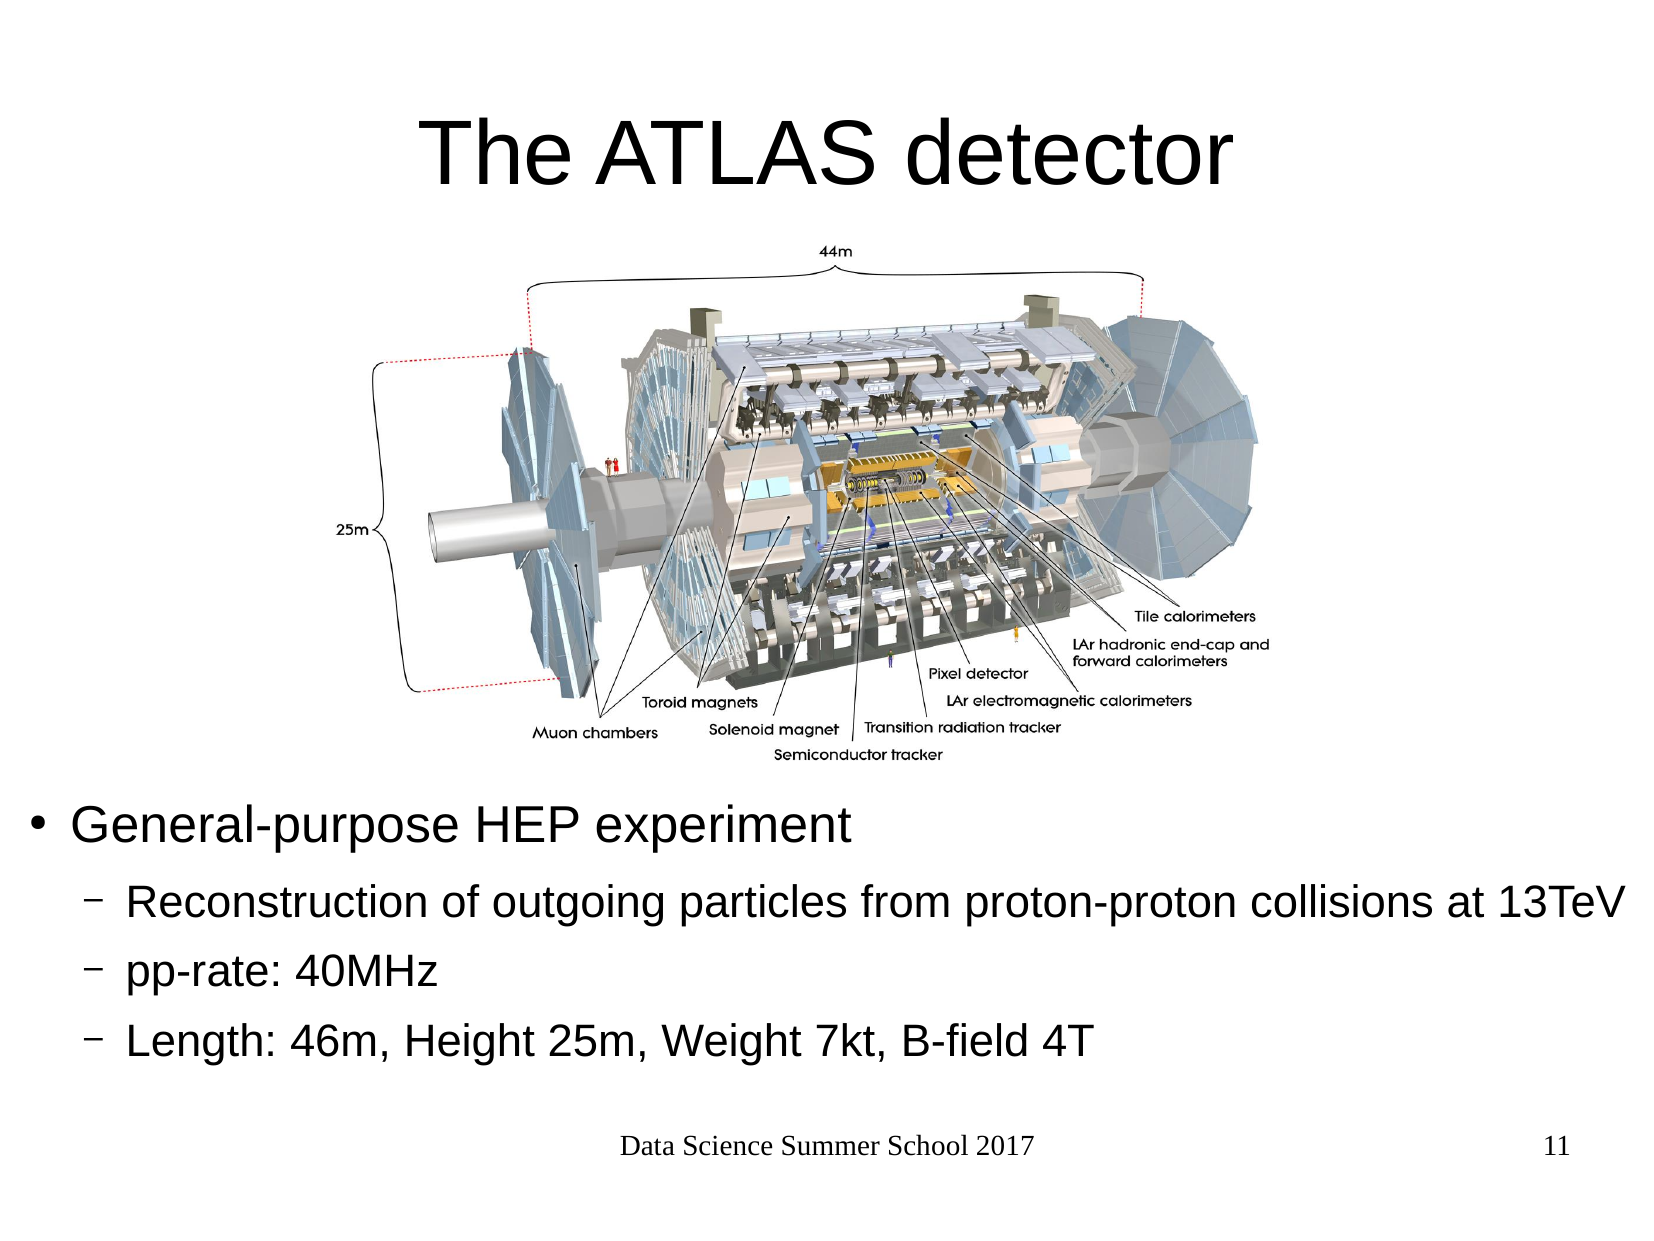

# The ATLAS detector
General-purpose HEP experiment
Reconstruction of outgoing particles from proton-proton collisions at 13TeV
pp-rate: 40MHz
Length: 46m, Height 25m, Weight 7kt, B-field 4T
Data Science Summer School 2017
11